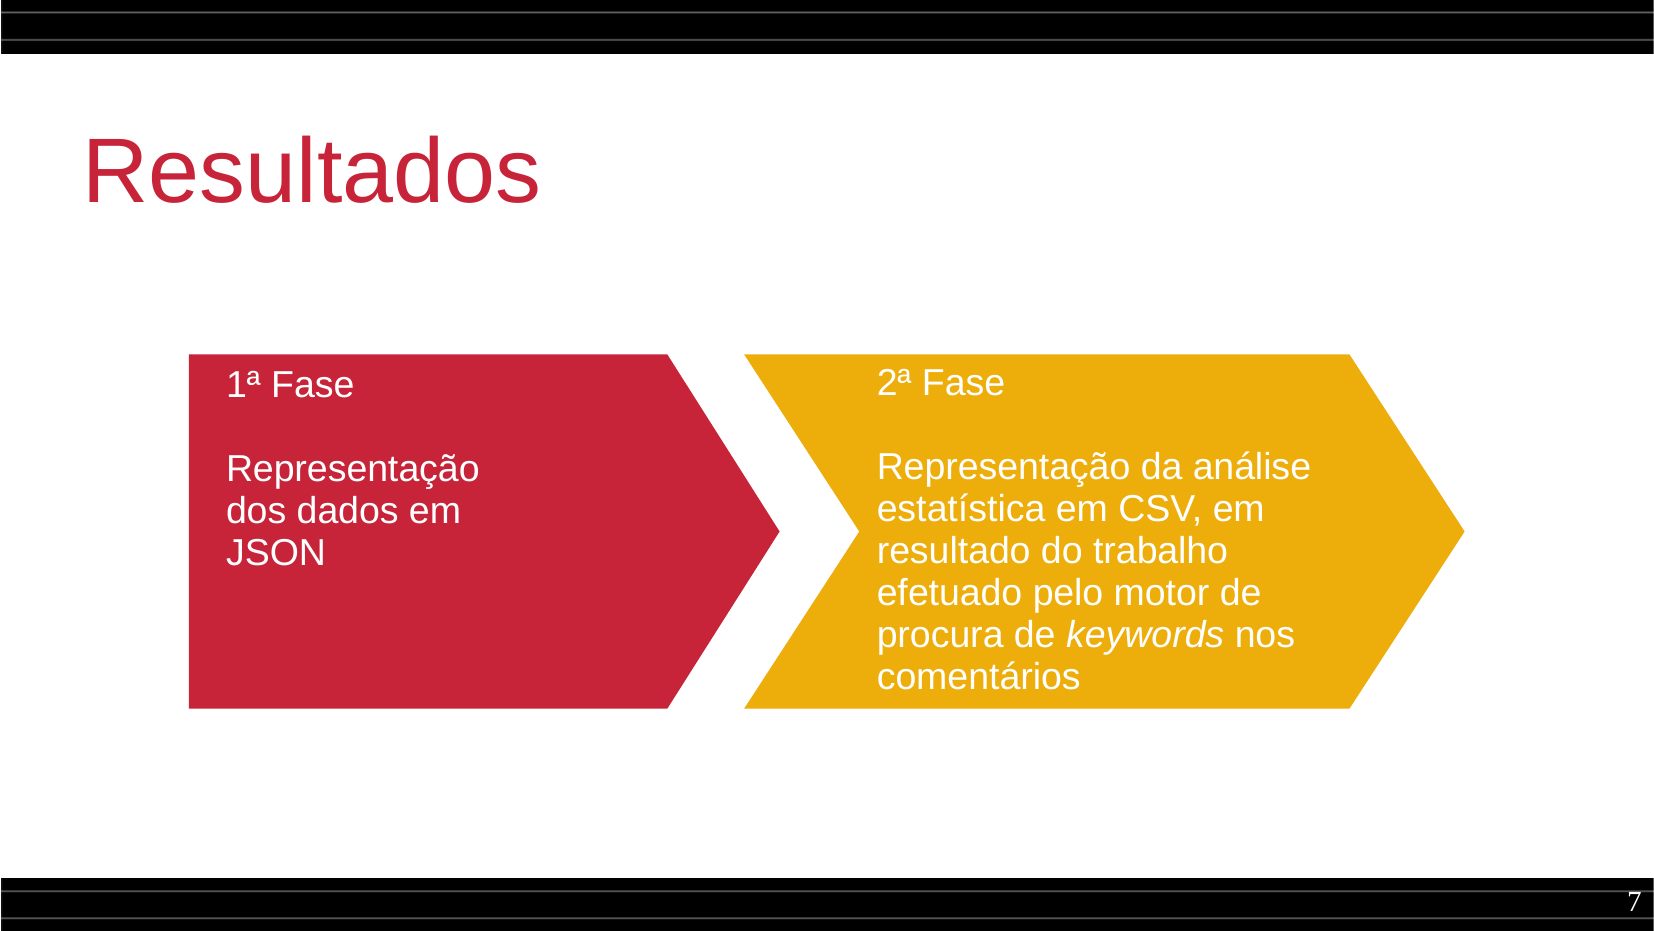

# Resultados
2ª Fase
Representação da análise estatística em CSV, em resultado do trabalho efetuado pelo motor de procura de keywords nos comentários
1ª Fase
Representação dos dados em JSON